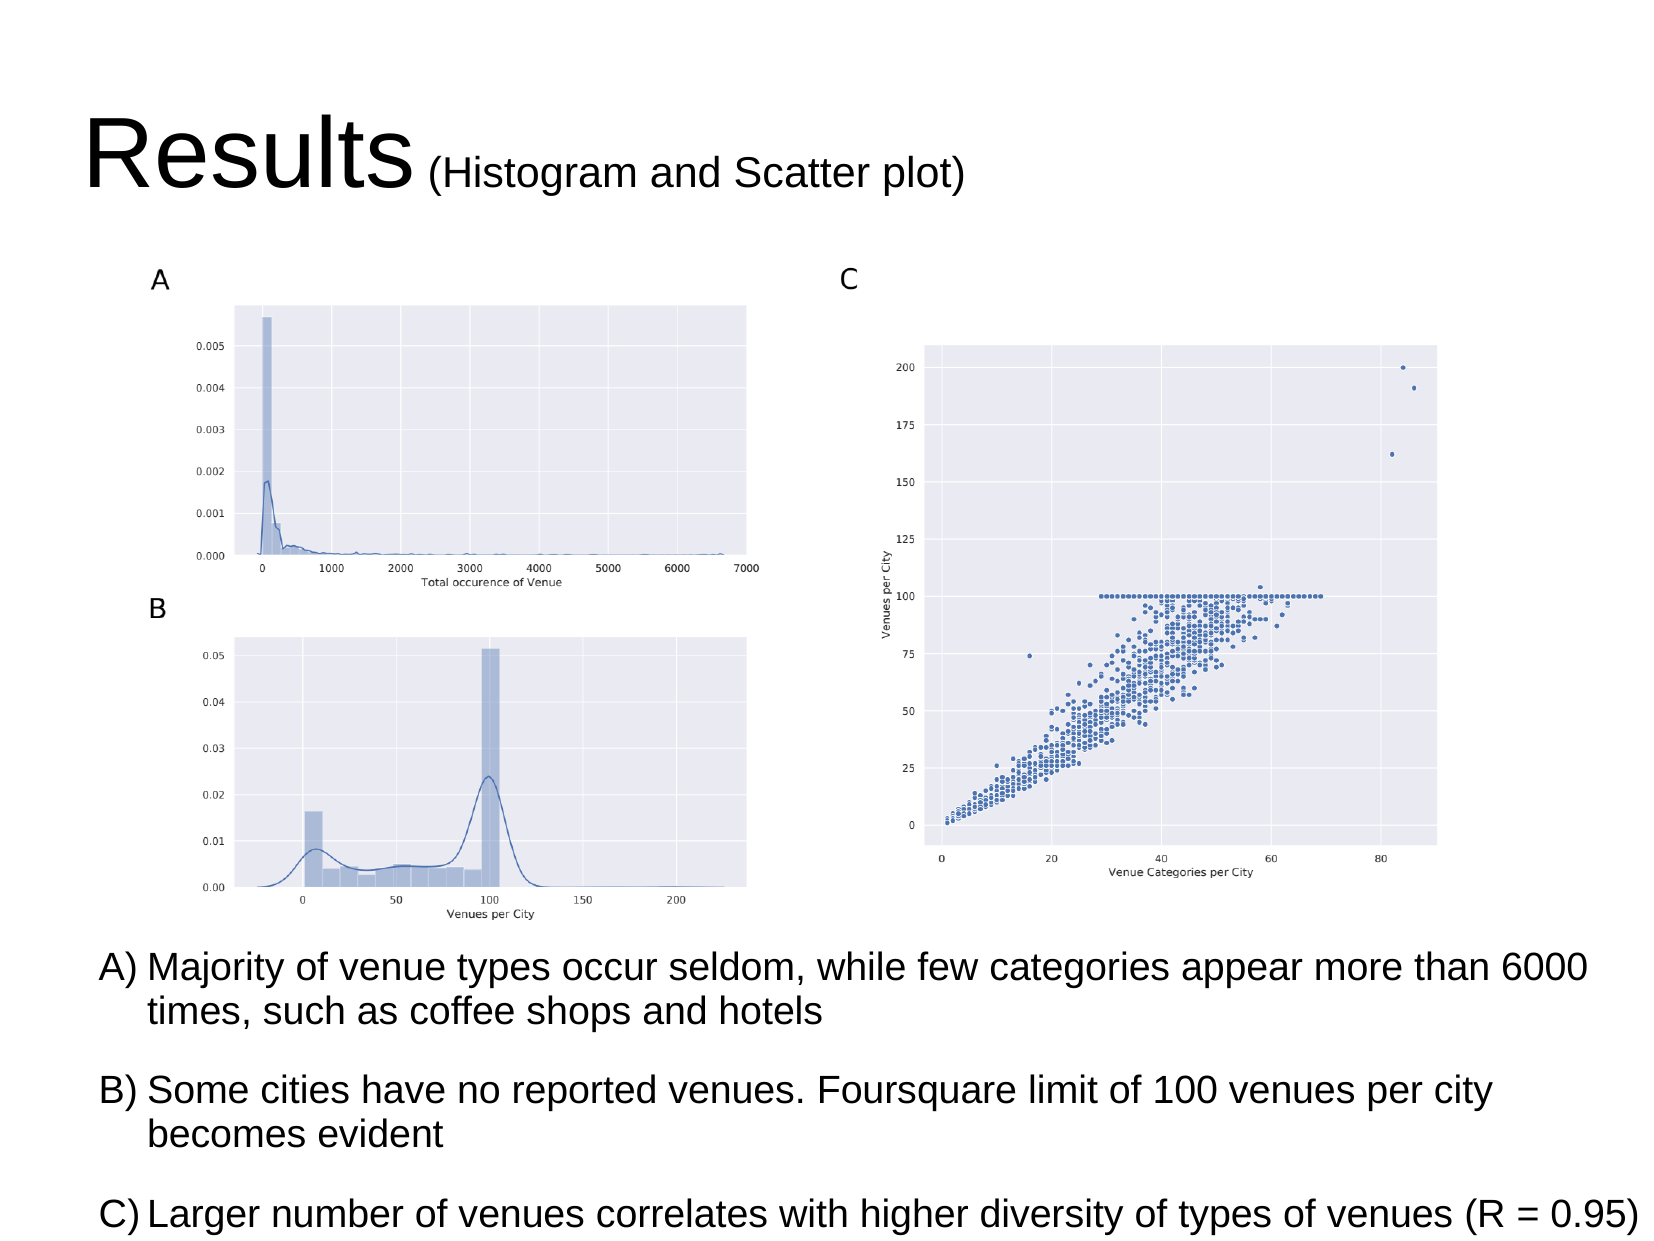

# Results (Histogram and Scatter plot)
Majority of venue types occur seldom, while few categories appear more than 6000 times, such as coffee shops and hotels
Some cities have no reported venues. Foursquare limit of 100 venues per city becomes evident
Larger number of venues correlates with higher diversity of types of venues (R = 0.95)